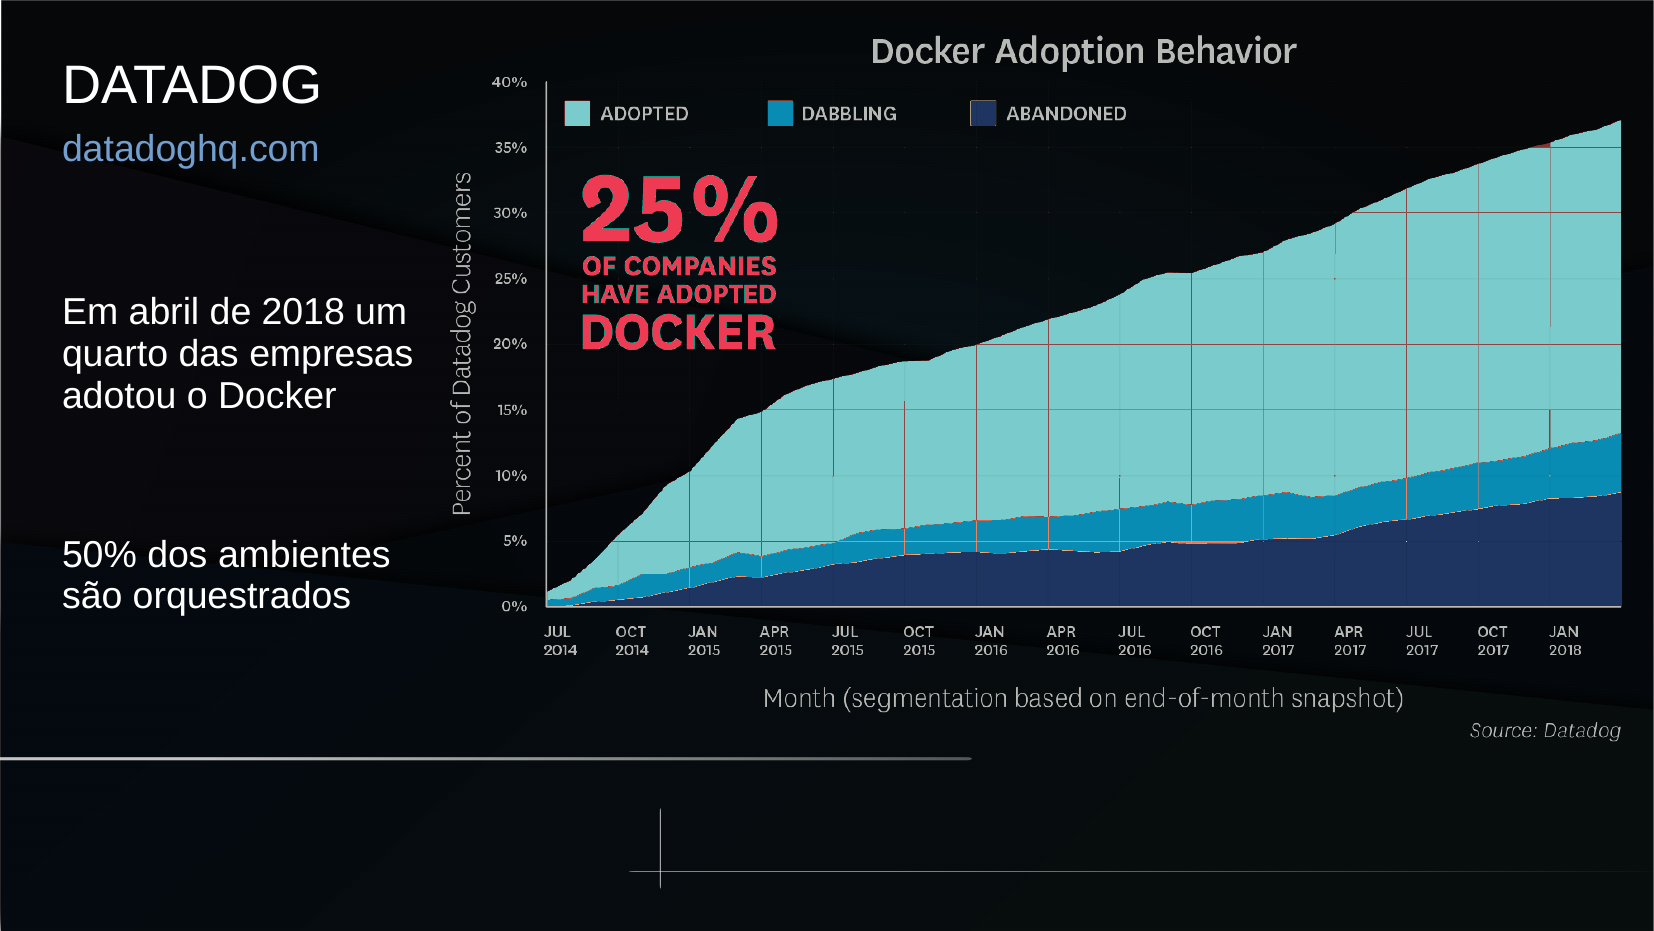

DATADOG
datadoghq.com
Em abril de 2018 um quarto das empresas adotou o Docker
50% dos ambientes são orquestrados